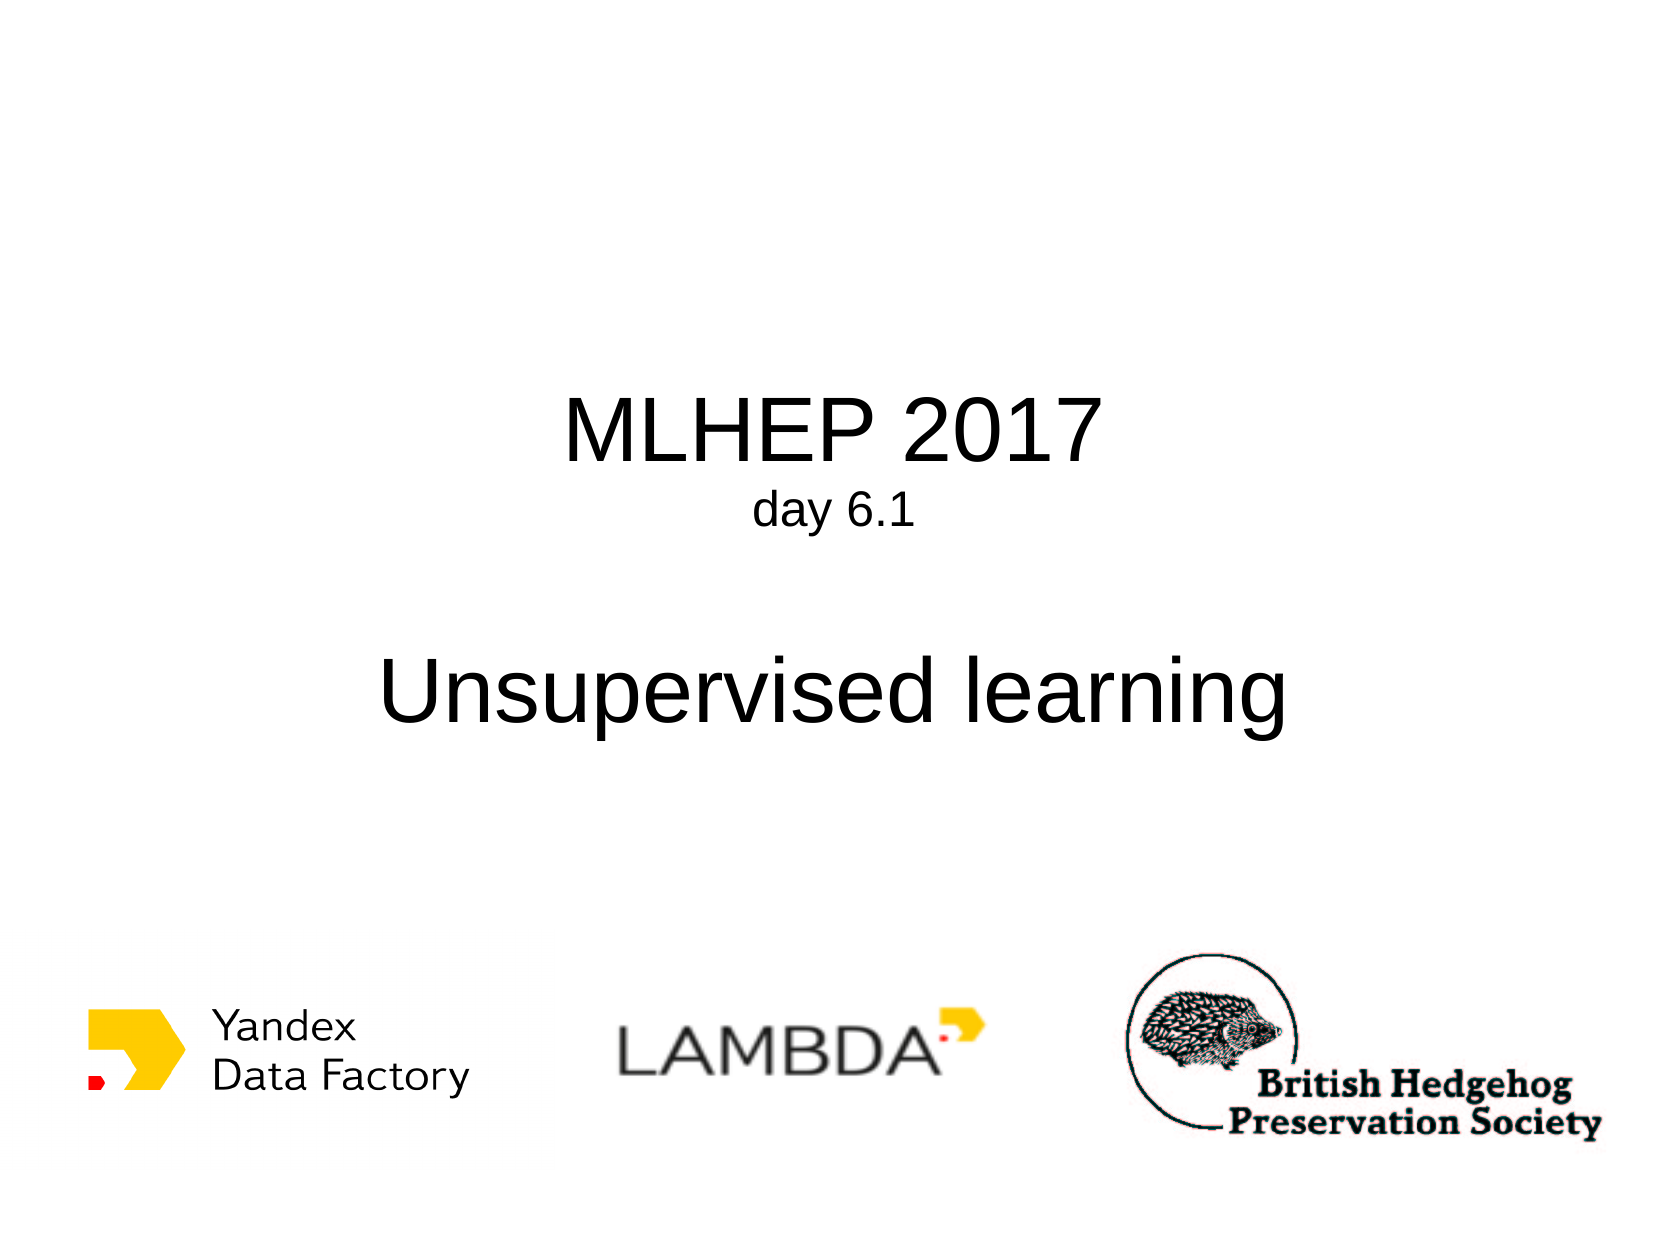

# MLHEP 2017 day 6.1 Unsupervised learning
1